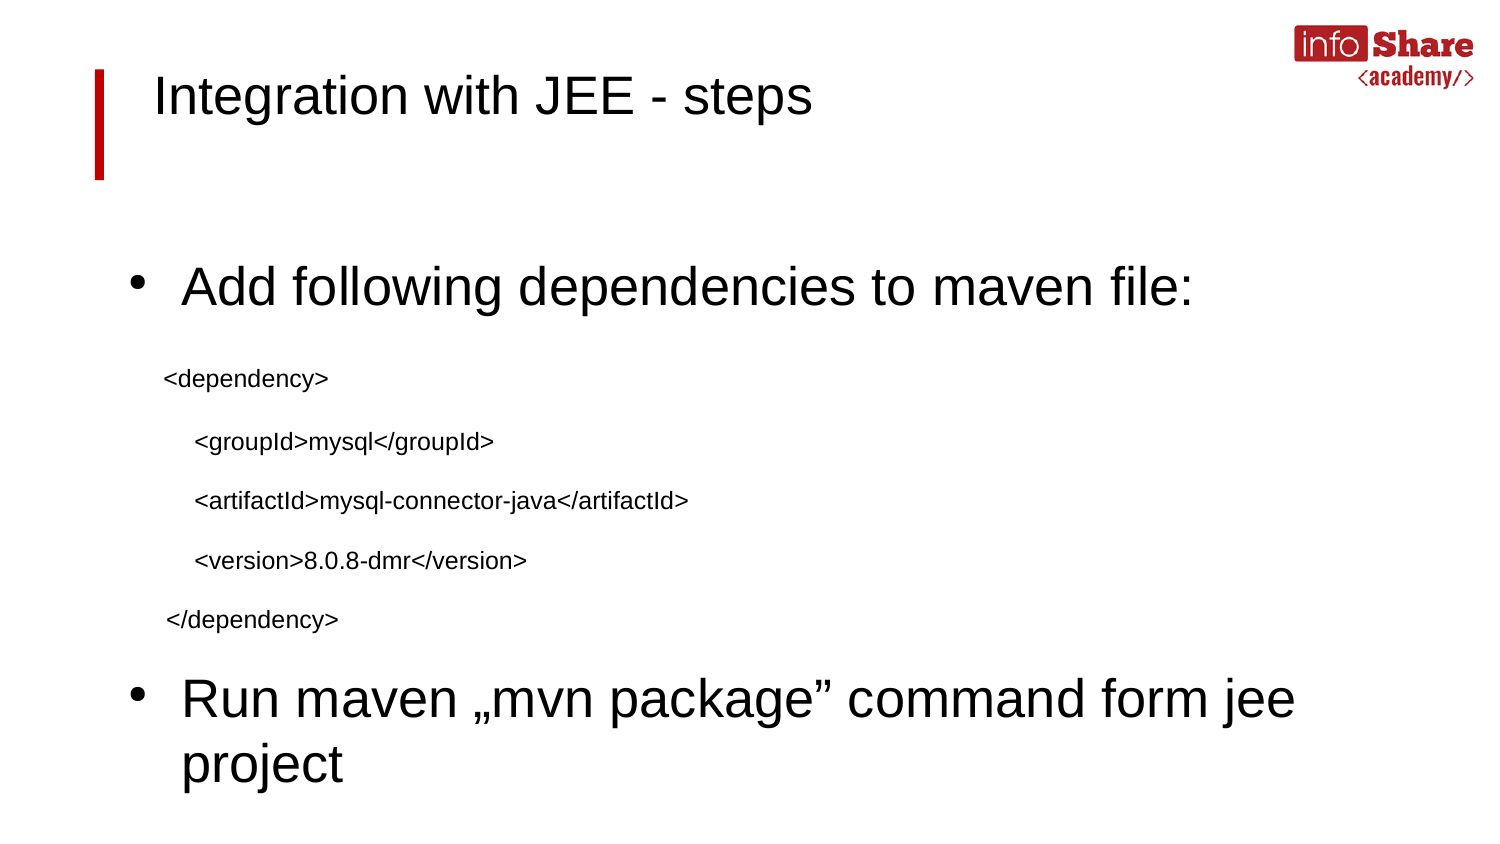

# Integration with JEE - steps
Add following dependencies to maven file:
 <dependency>
 <groupId>mysql</groupId>
 <artifactId>mysql-connector-java</artifactId>
 <version>8.0.8-dmr</version>
 </dependency>
Run maven „mvn package” command form jee project